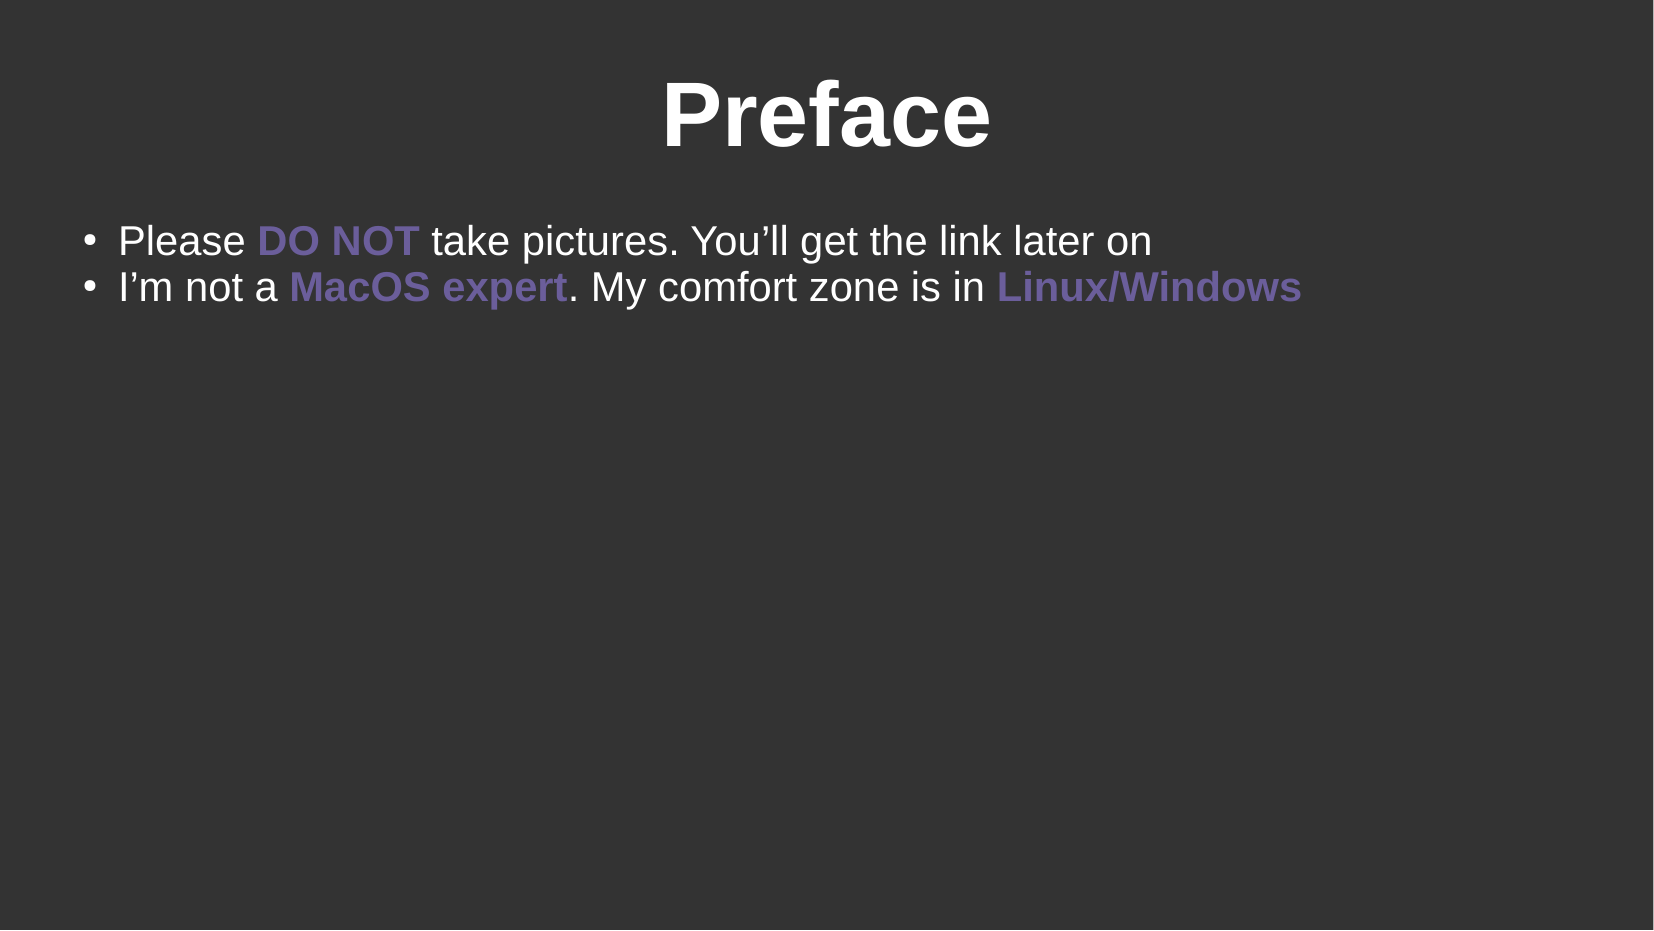

# Preface
Please DO NOT take pictures. You’ll get the link later on
I’m not a MacOS expert. My comfort zone is in Linux/Windows